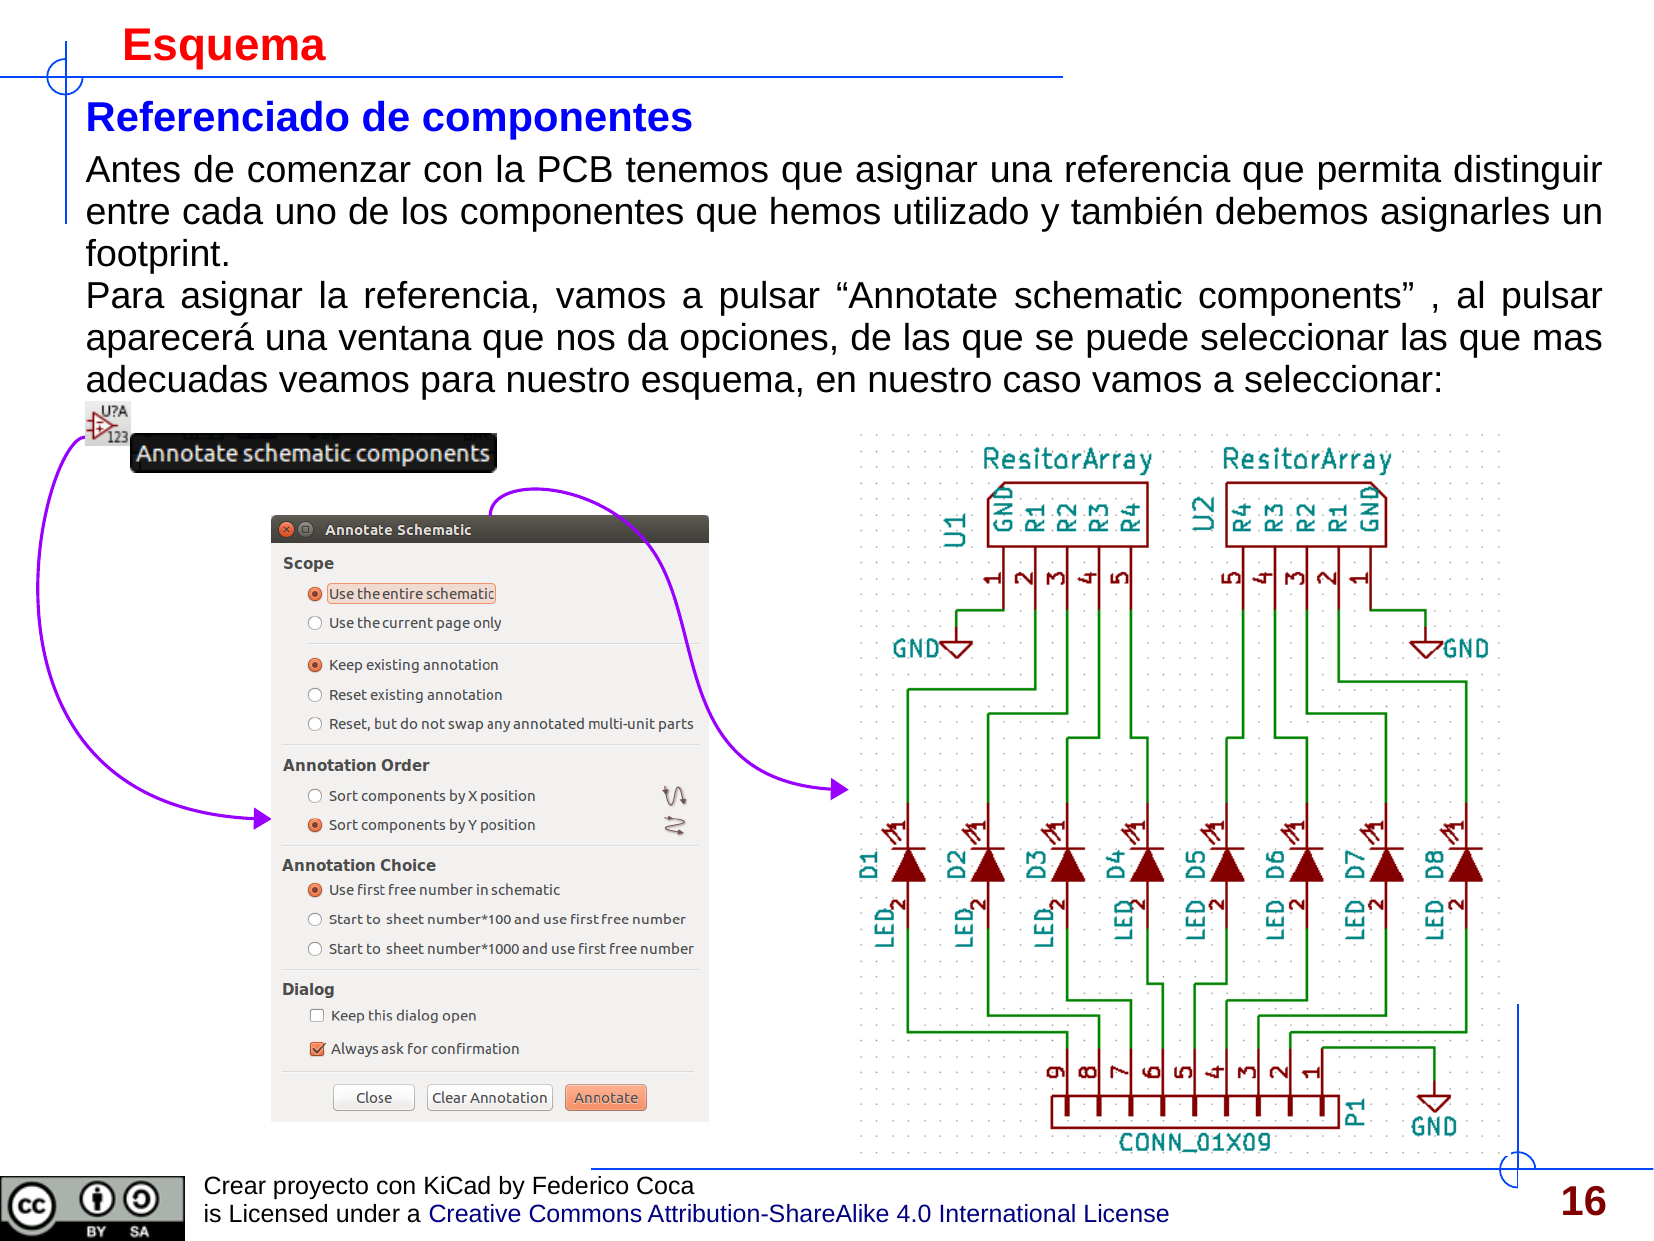

Esquema
Referenciado de componentes
Antes de comenzar con la PCB tenemos que asignar una referencia que permita distinguir entre cada uno de los componentes que hemos utilizado y también debemos asignarles un footprint.
Para asignar la referencia, vamos a pulsar “Annotate schematic components” , al pulsar aparecerá una ventana que nos da opciones, de las que se puede seleccionar las que mas adecuadas veamos para nuestro esquema, en nuestro caso vamos a seleccionar:
Crear proyecto con KiCad by Federico Coca
is Licensed under a Creative Commons Attribution-ShareAlike 4.0 International License